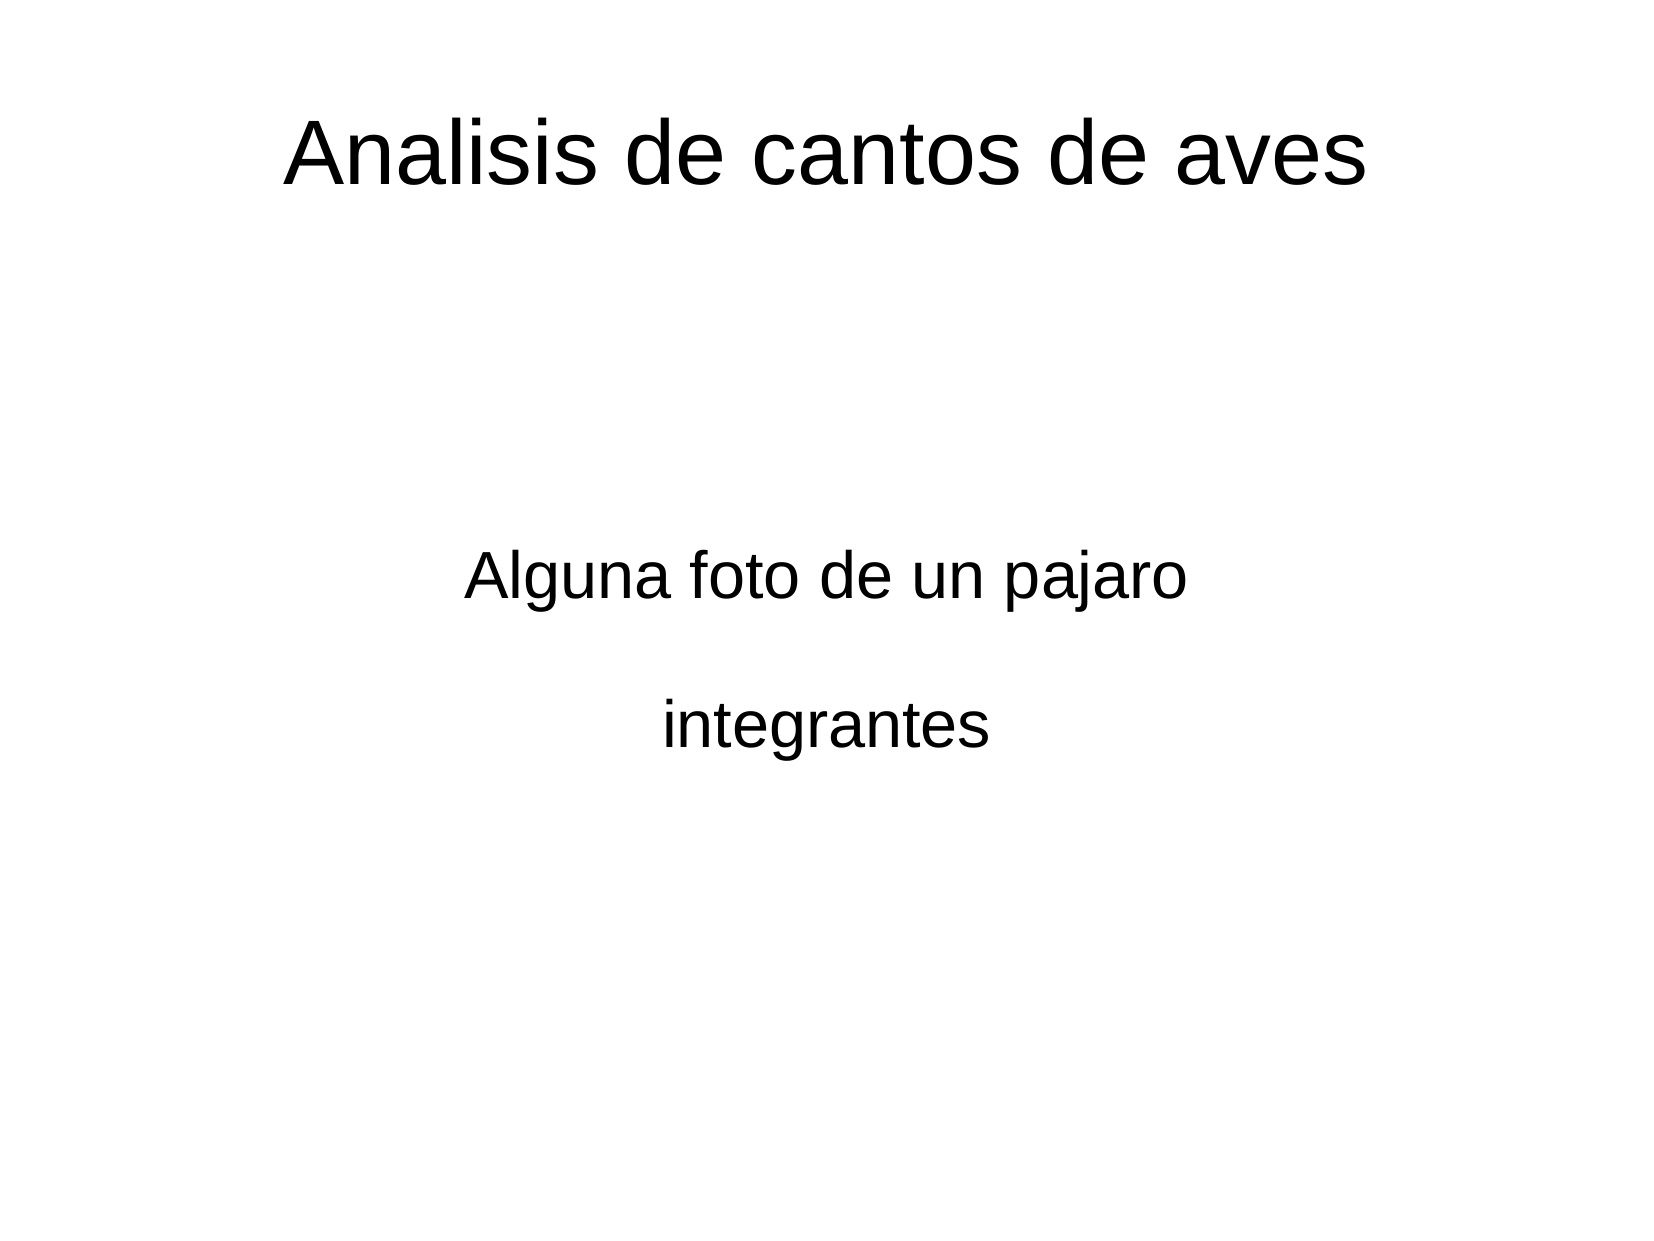

# Analisis de cantos de aves
Alguna foto de un pajaro
integrantes